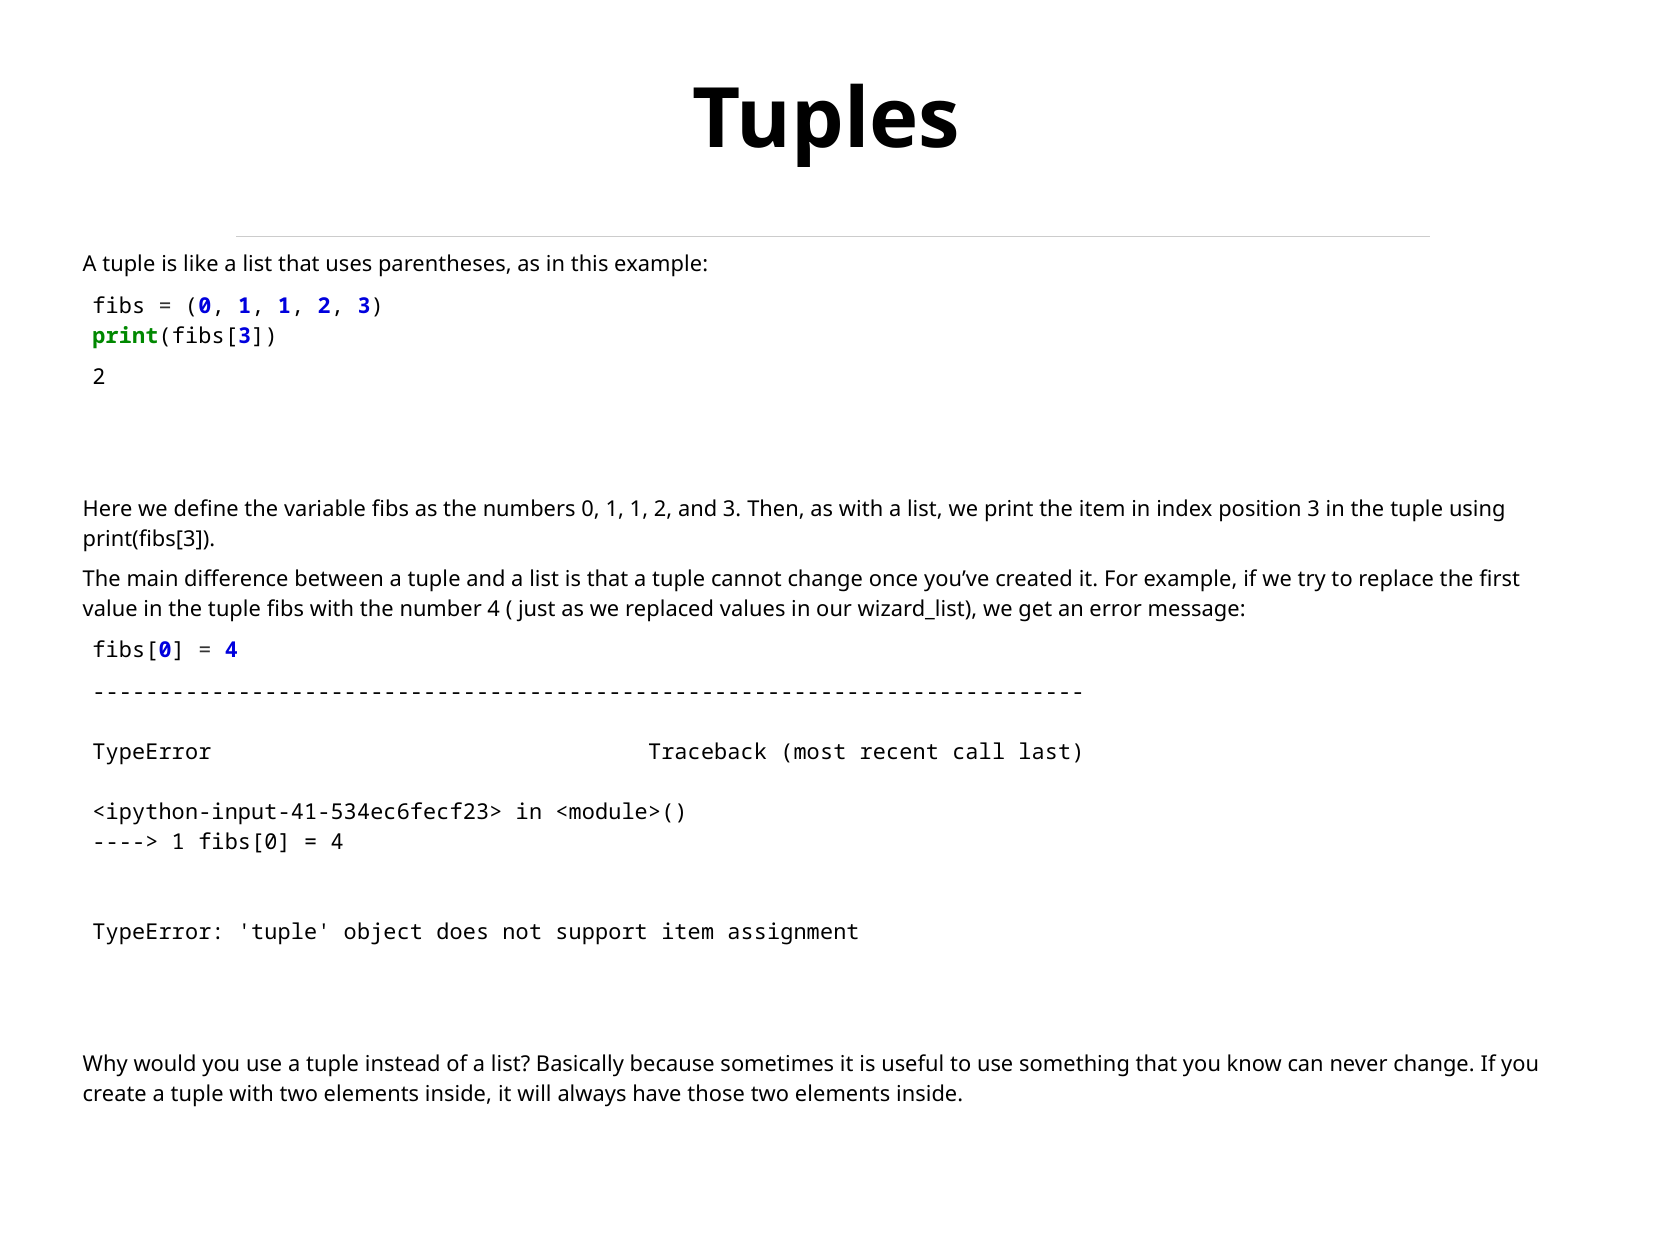

# Tuples
A tuple is like a list that uses parentheses, as in this example:
fibs = (0, 1, 1, 2, 3)
print(fibs[3])
2
Here we define the variable fibs as the numbers 0, 1, 1, 2, and 3. Then, as with a list, we print the item in index position 3 in the tuple using print(fibs[3]).
The main difference between a tuple and a list is that a tuple cannot change once you’ve created it. For example, if we try to replace the first value in the tuple fibs with the number 4 ( just as we replaced values in our wizard_list), we get an error message:
fibs[0] = 4
---------------------------------------------------------------------------
TypeError Traceback (most recent call last)
<ipython-input-41-534ec6fecf23> in <module>()
----> 1 fibs[0] = 4
TypeError: 'tuple' object does not support item assignment
Why would you use a tuple instead of a list? Basically because sometimes it is useful to use something that you know can never change. If you create a tuple with two elements inside, it will always have those two elements inside.